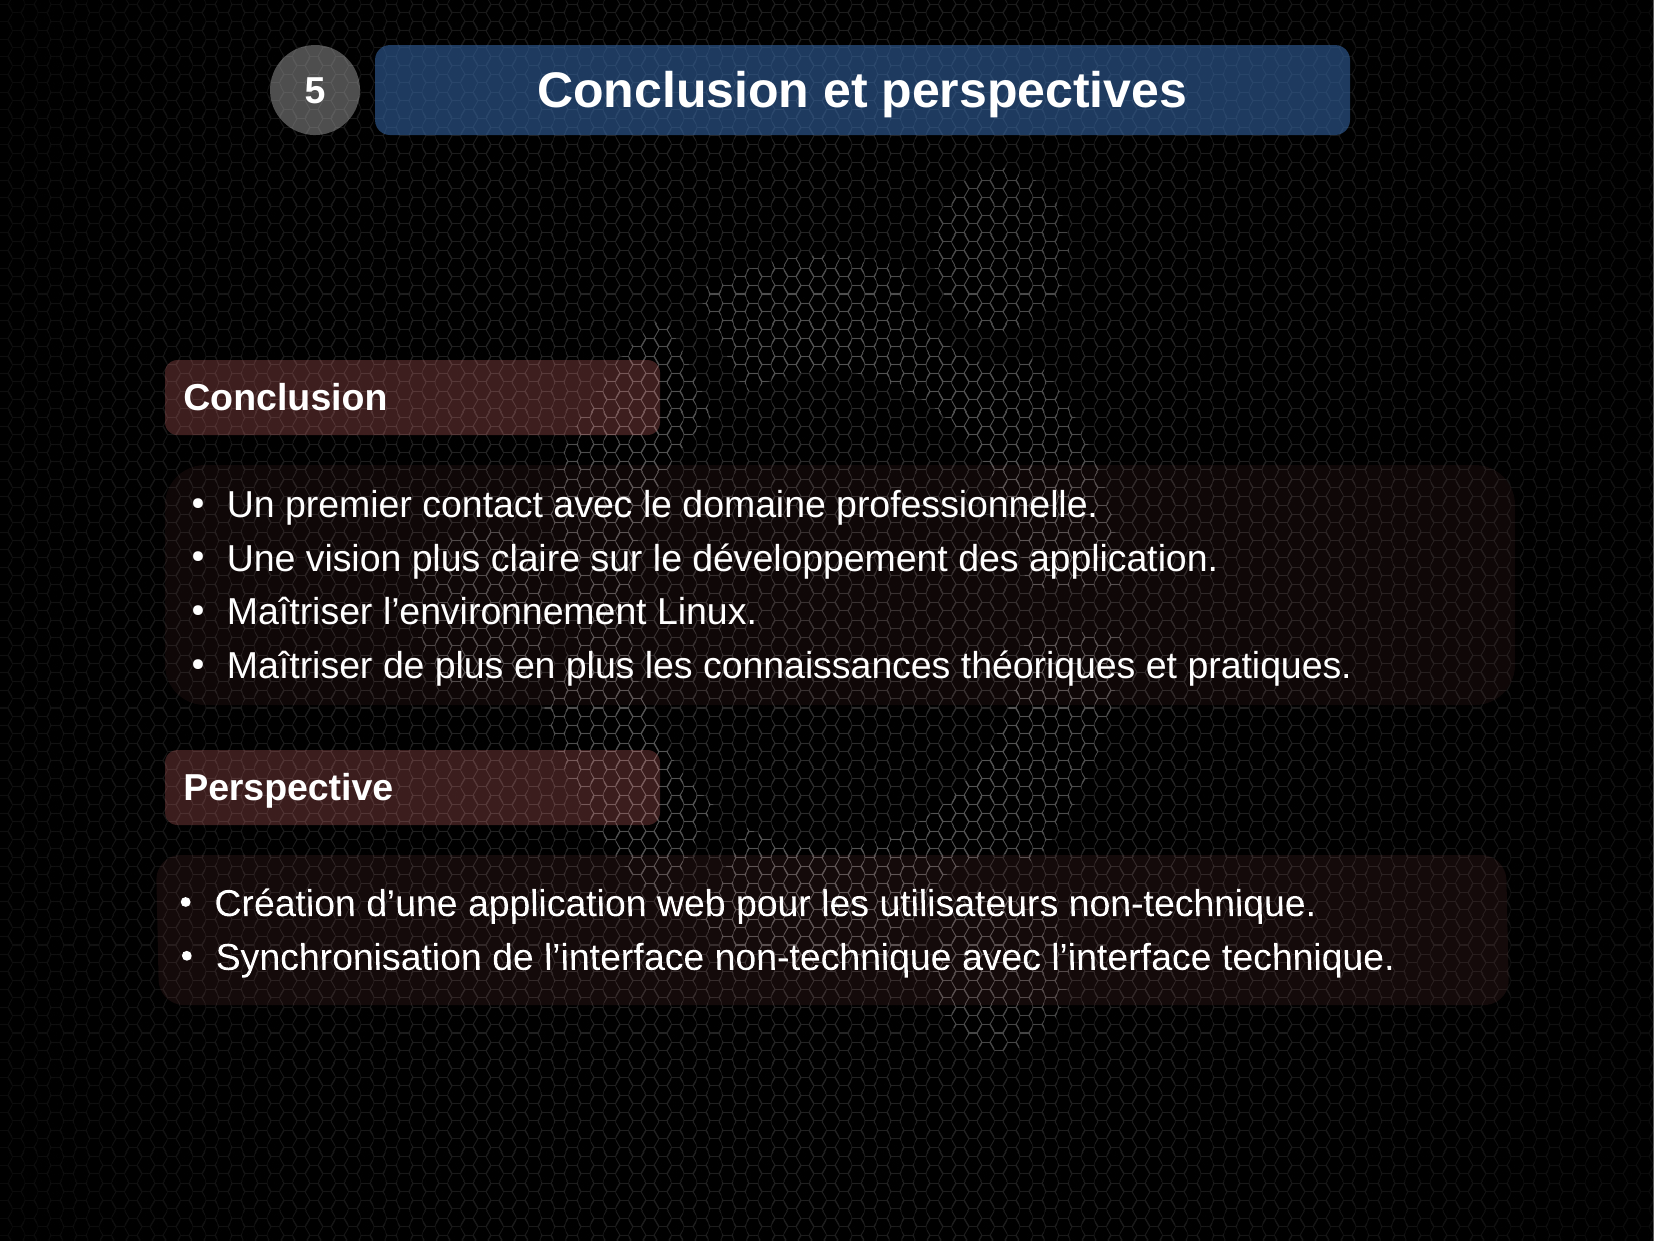

5
Conclusion et perspectives
Conclusion
Un premier contact avec le domaine professionnelle.
Une vision plus claire sur le développement des application.
Maîtriser l’environnement Linux.
Maîtriser de plus en plus les connaissances théoriques et pratiques.
Perspective
Création d’une application web pour les utilisateurs non-technique.
Synchronisation de l’interface non-technique avec l’interface technique.